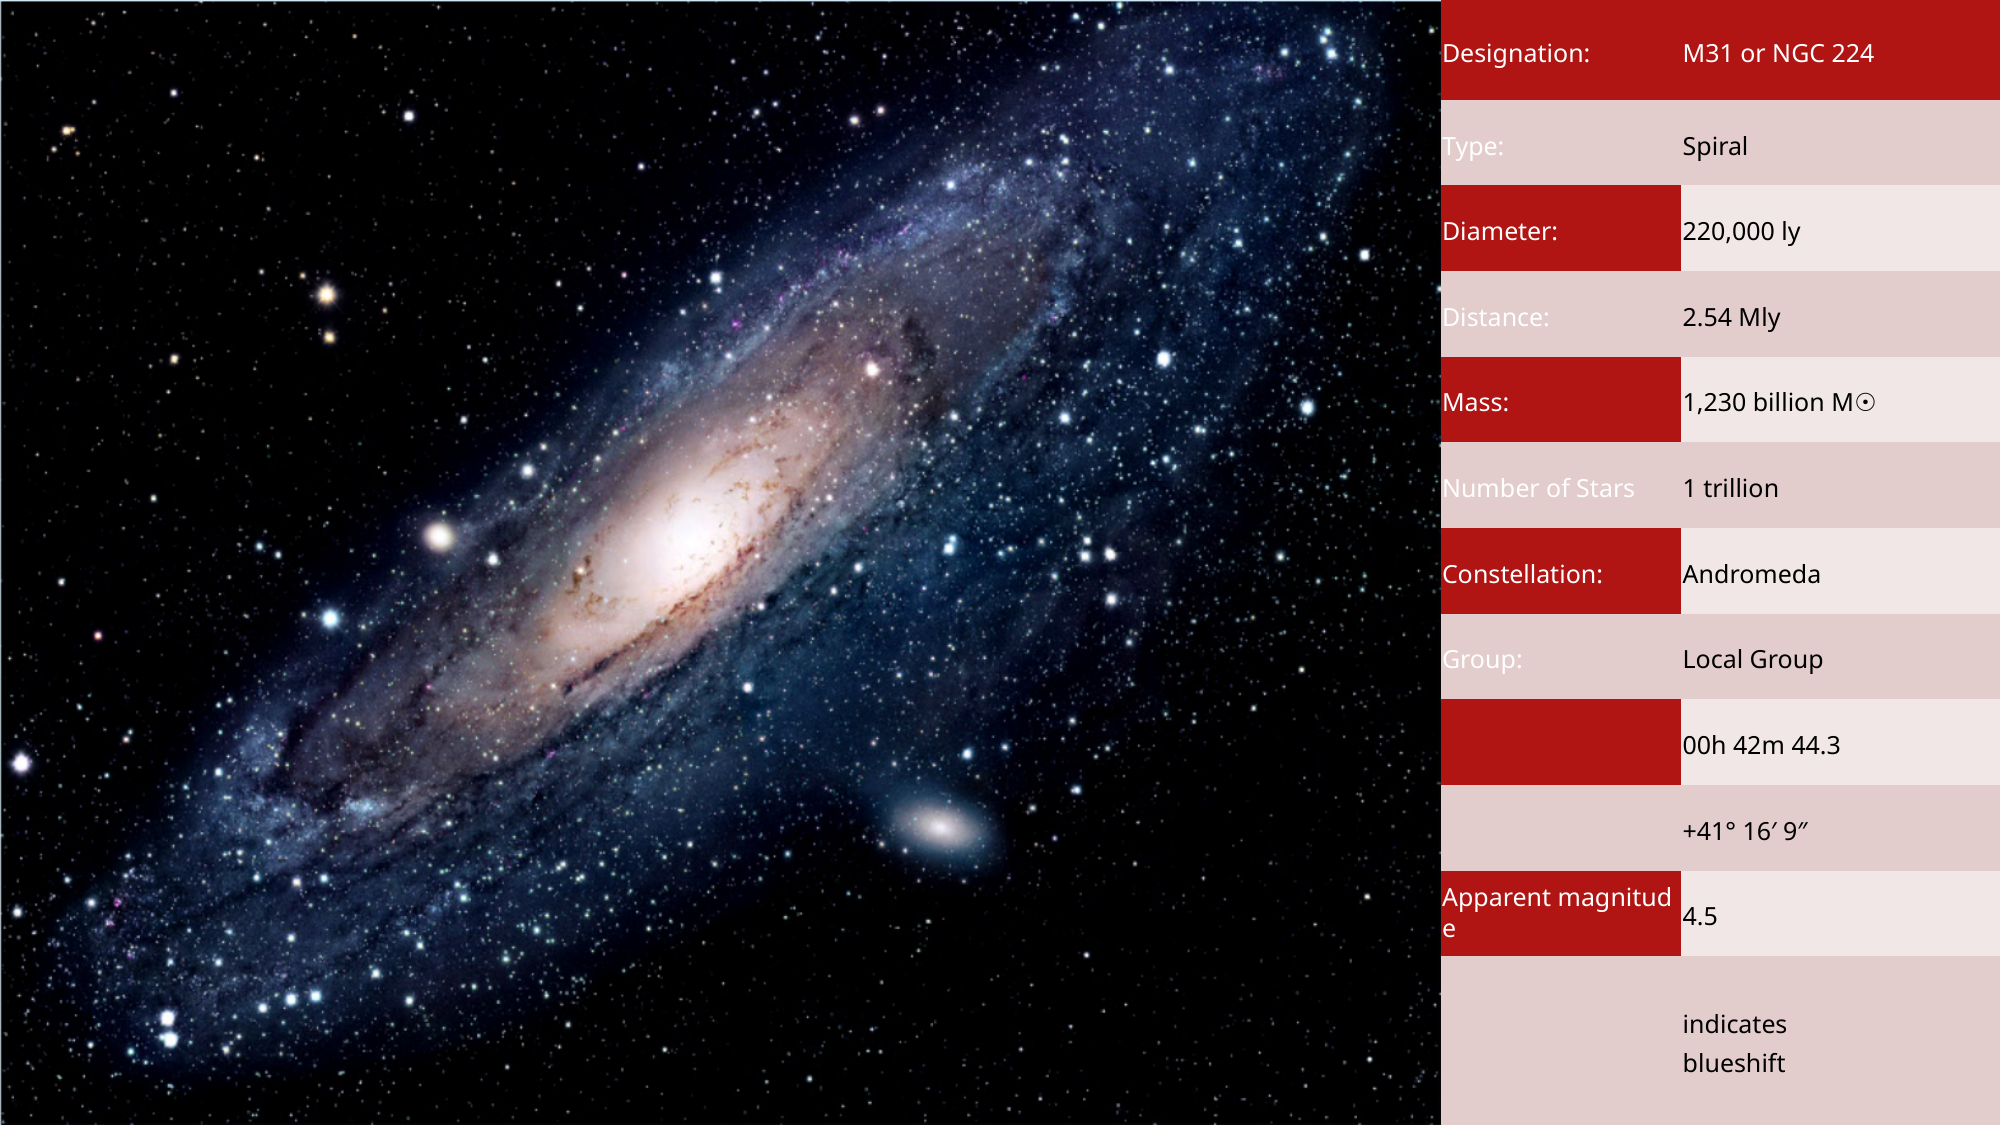

| Designation: | M31 or NGC 224 | |
| --- | --- | --- |
| Type: | Spiral | |
| Diameter: | 220,000 ly | |
| Distance: | 2.54 Mly | |
| Mass: | 1,230 billion M☉ | |
| Number of Stars | 1 trillion | |
| Constellation: | Andromeda | |
| Group: | Local Group | |
| | 00h 42m 44.3 | |
| | +41° 16′ 9″ | |
| Apparent magnitude (V) | 4.5 | |
| | indicates blueshift | |